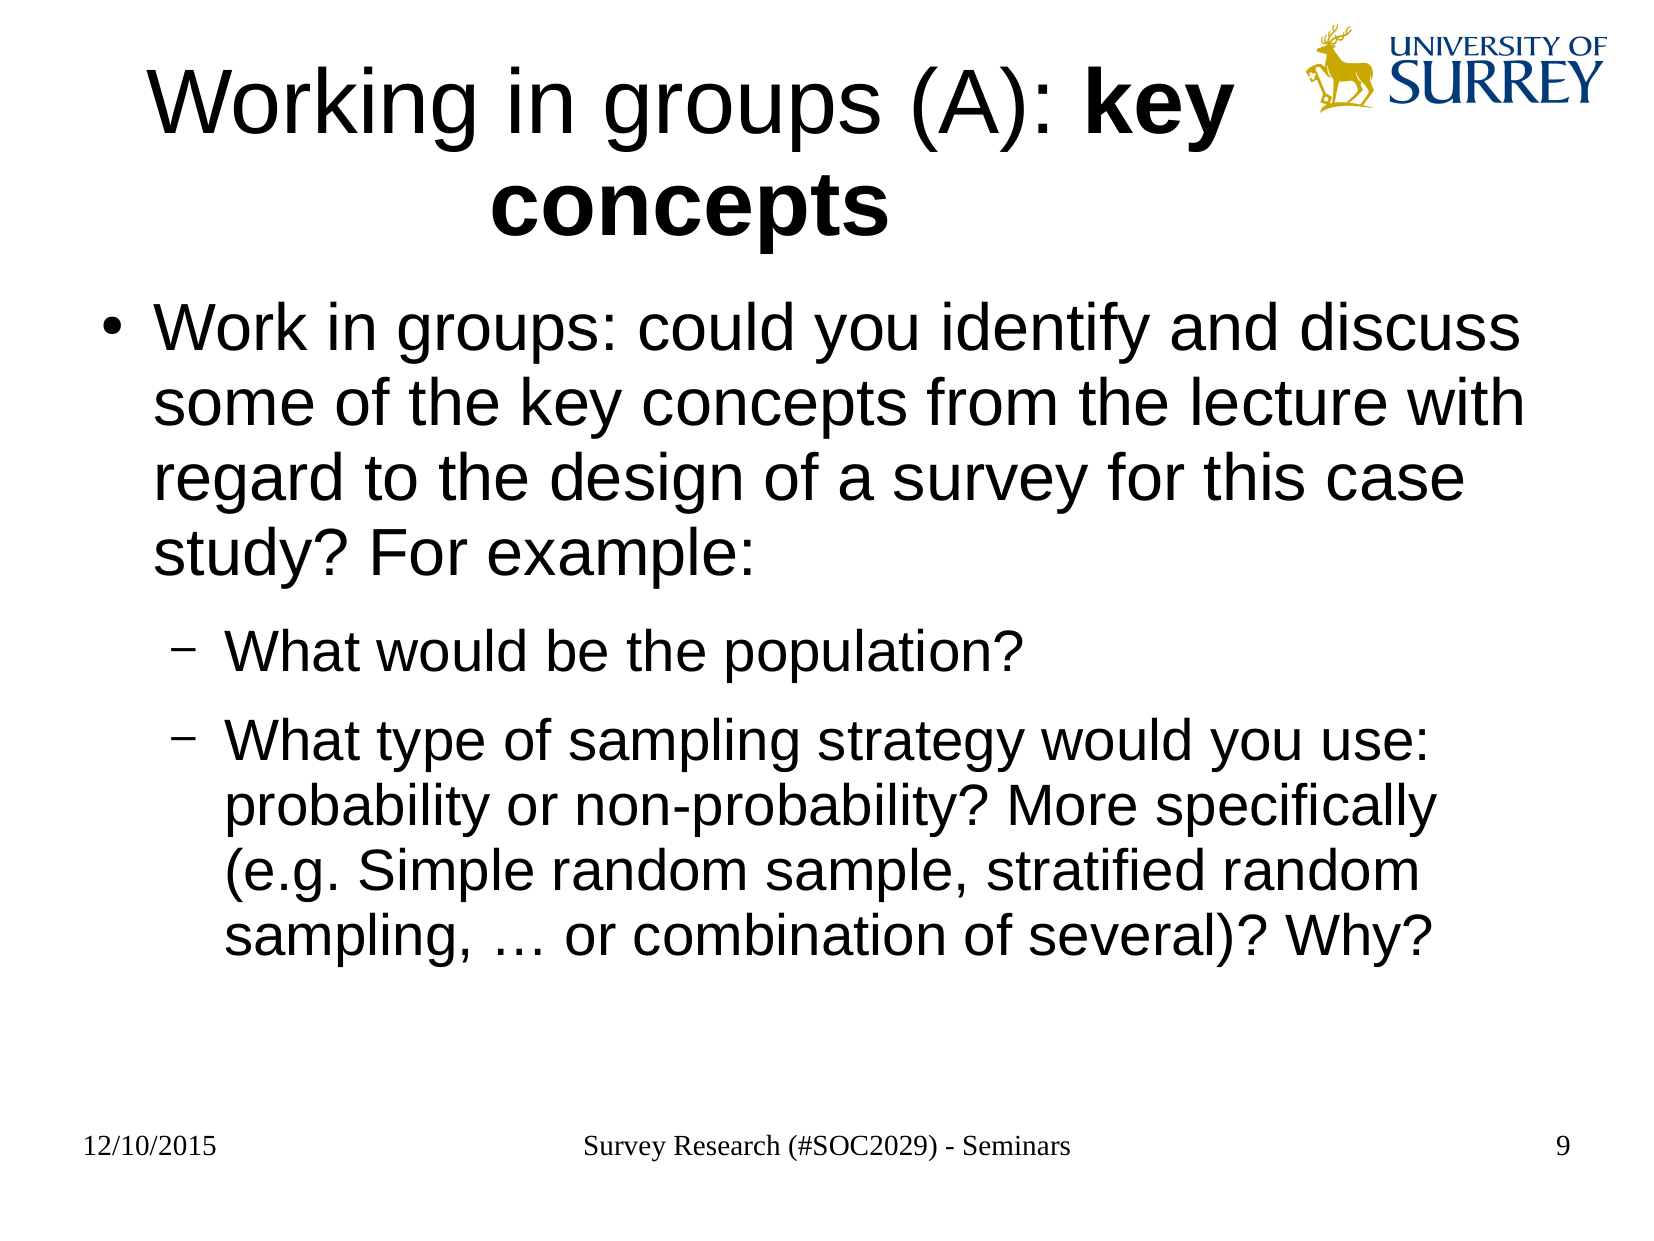

# Working in groups (A): key concepts
Work in groups: could you identify and discuss some of the key concepts from the lecture with regard to the design of a survey for this case study? For example:
What would be the population?
What type of sampling strategy would you use: probability or non-probability? More specifically (e.g. Simple random sample, stratified random sampling, … or combination of several)? Why?
05/10/2015
9